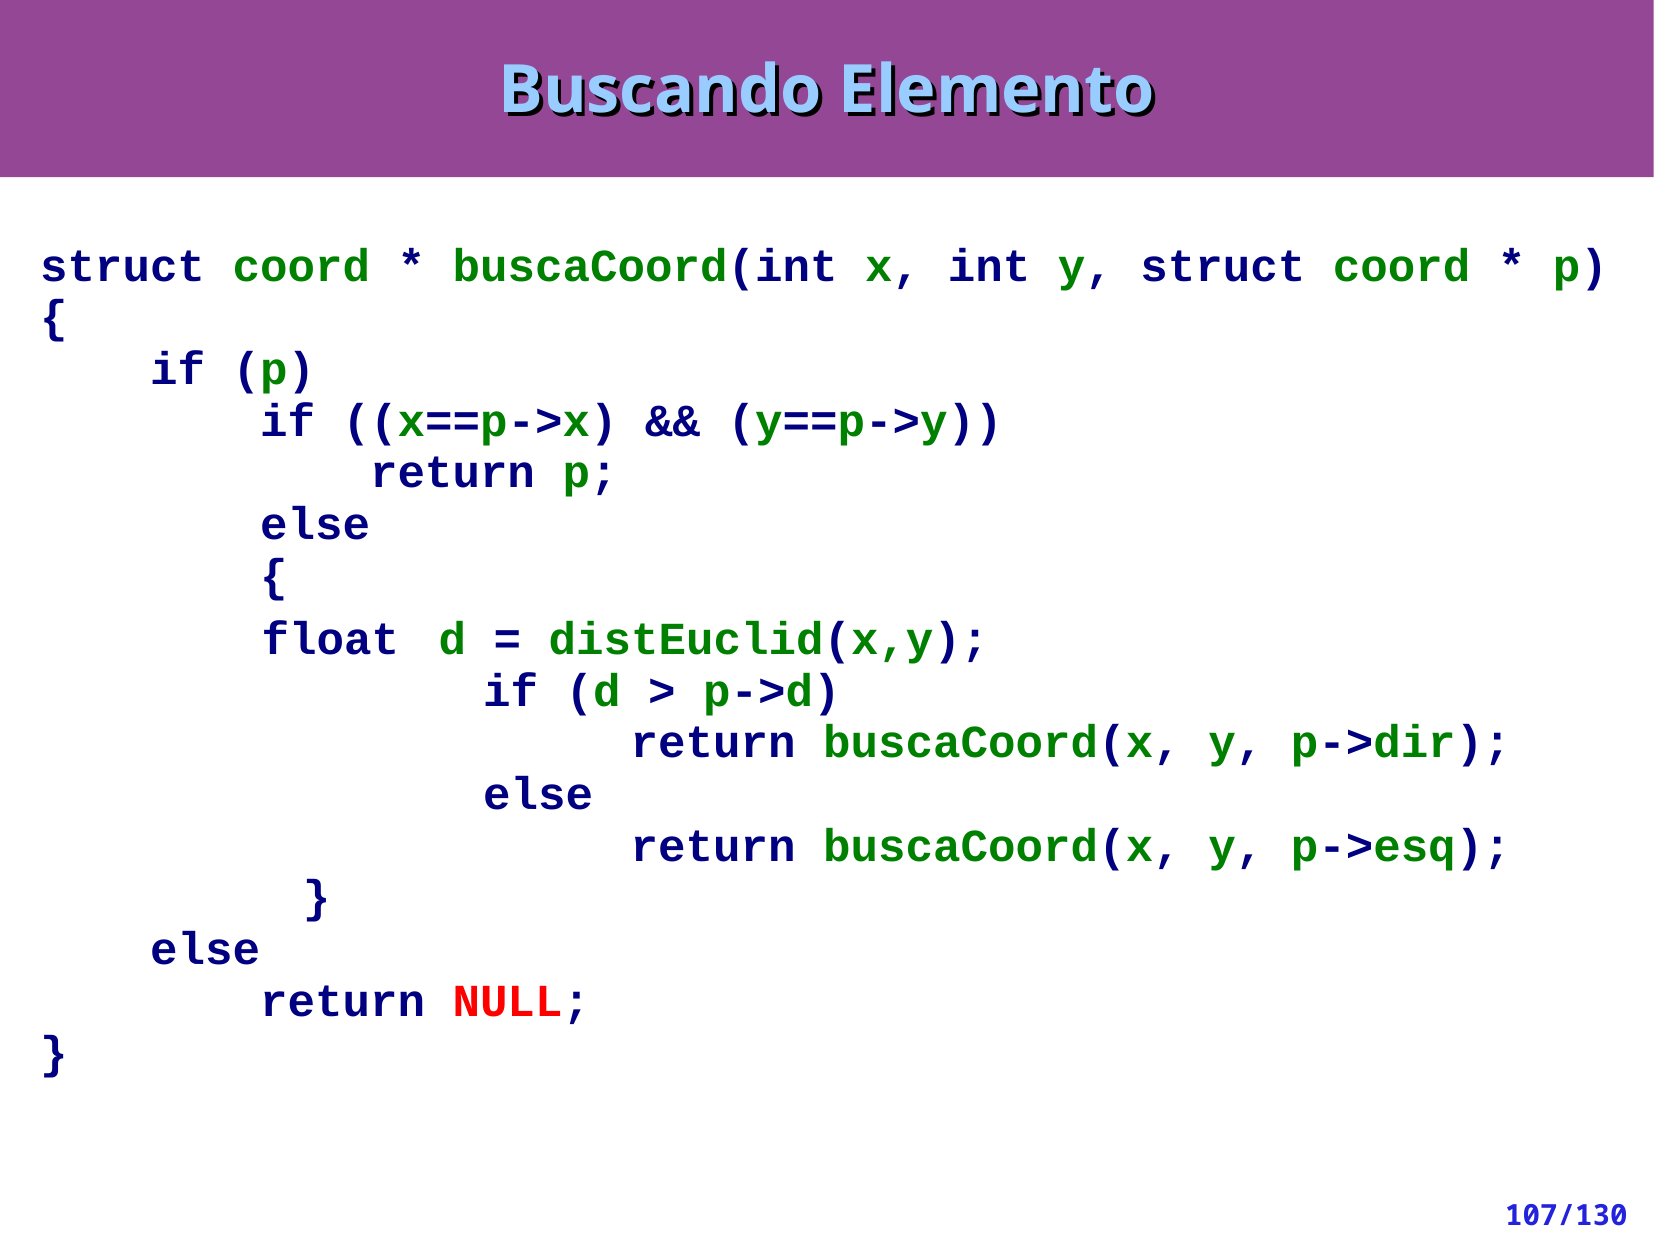

# Buscando Elemento
struct coord * buscaCoord(int x, int y, struct coord * p)
{
 if (p)
 if ((x==p->x) && (y==p->y))
 return p;
 else
 {
 		float d = distEuclid(x,y);
							if (d > p->d)
									return buscaCoord(x, y, p->dir);
							else
									return buscaCoord(x, y, p->esq);
	 }
 else
 return NULL;
}
107